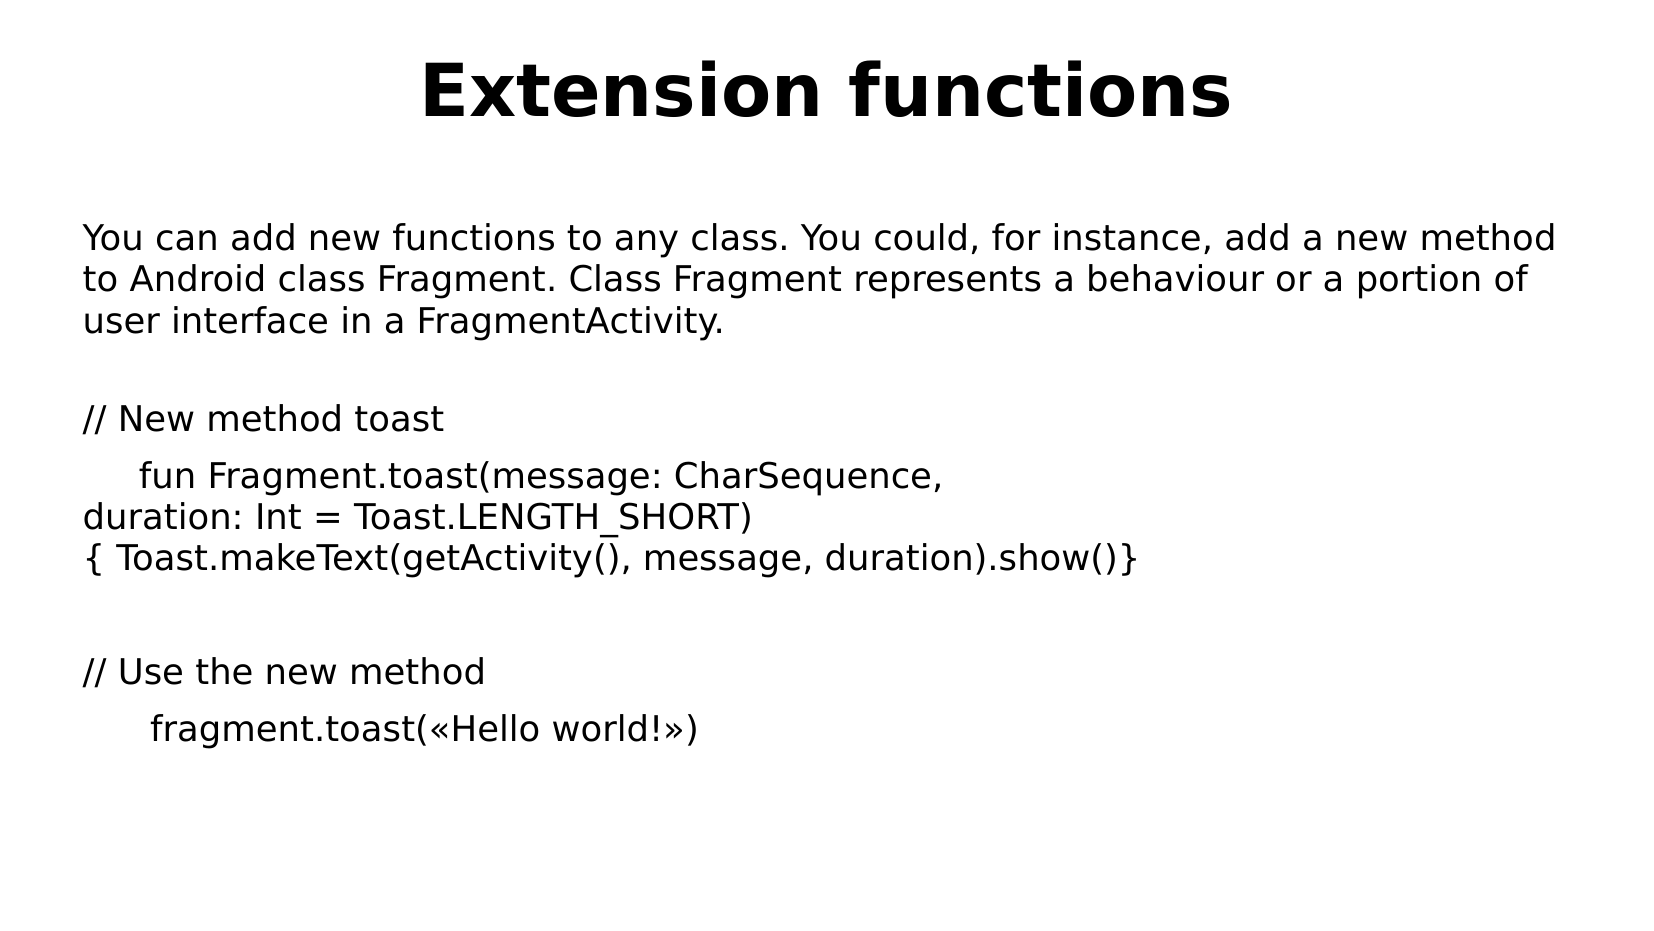

# Extension functions
You can add new functions to any class. You could, for instance, add a new method to Android class Fragment. Class Fragment represents a behaviour or a portion of user interface in a FragmentActivity.
// New method toast
 fun Fragment.toast(message: CharSequence,
duration: Int = Toast.LENGTH_SHORT)
{ Toast.makeText(getActivity(), message, duration).show()}
// Use the new method
 fragment.toast(«Hello world!»)